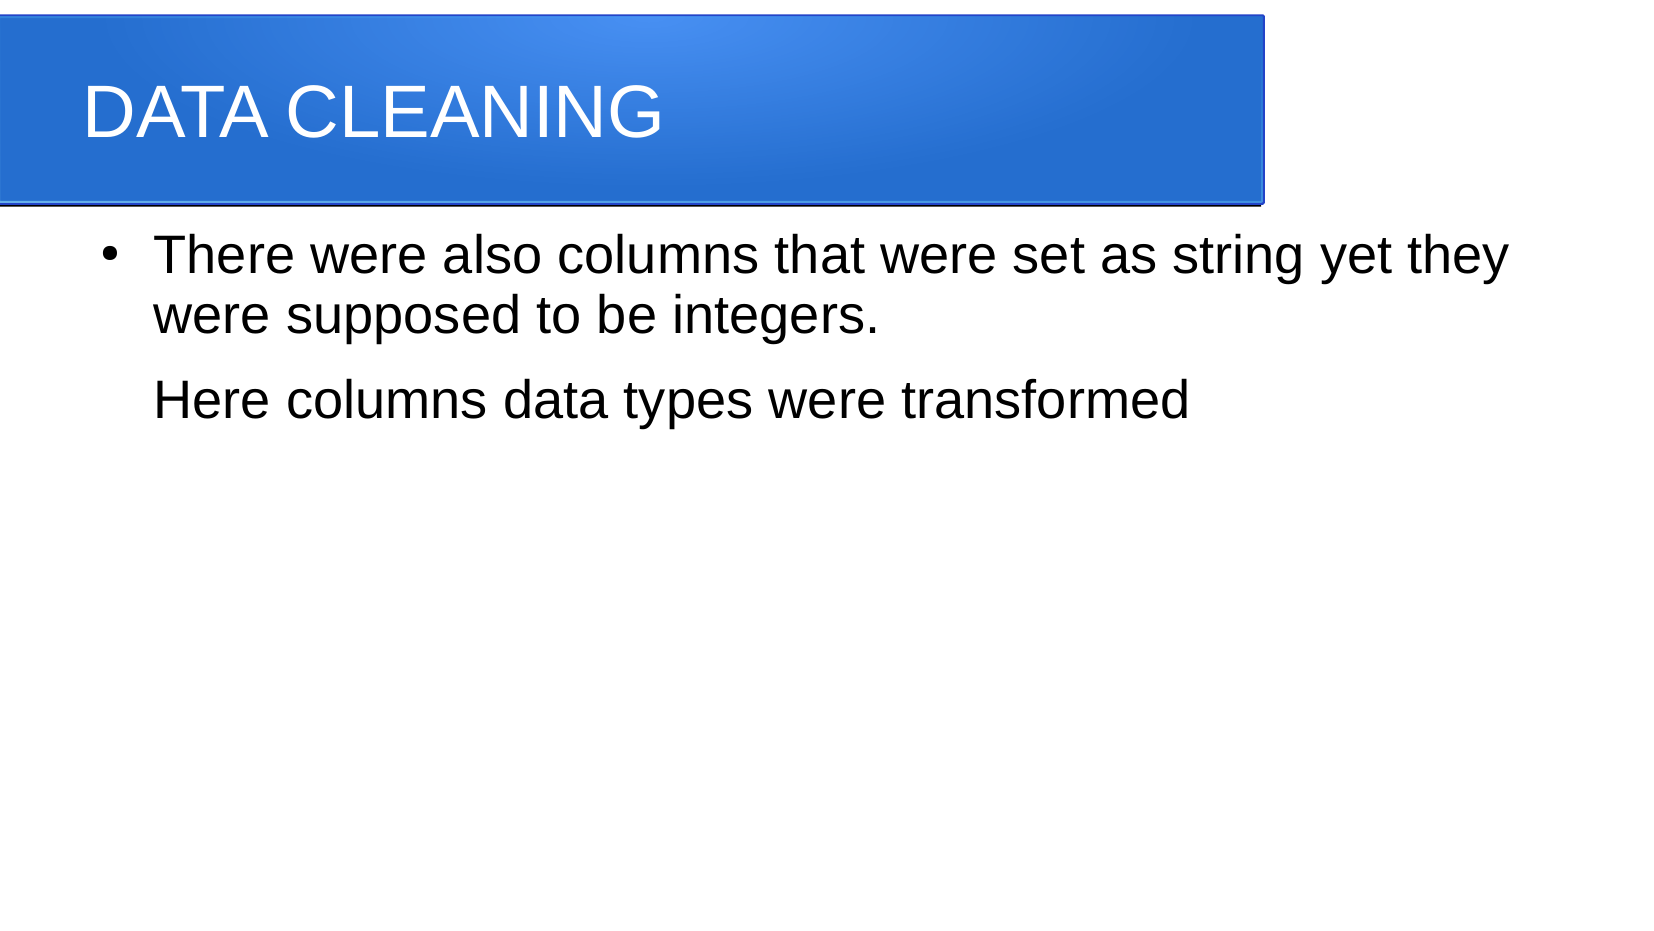

# DATA CLEANING
There were also columns that were set as string yet they were supposed to be integers.
Here columns data types were transformed